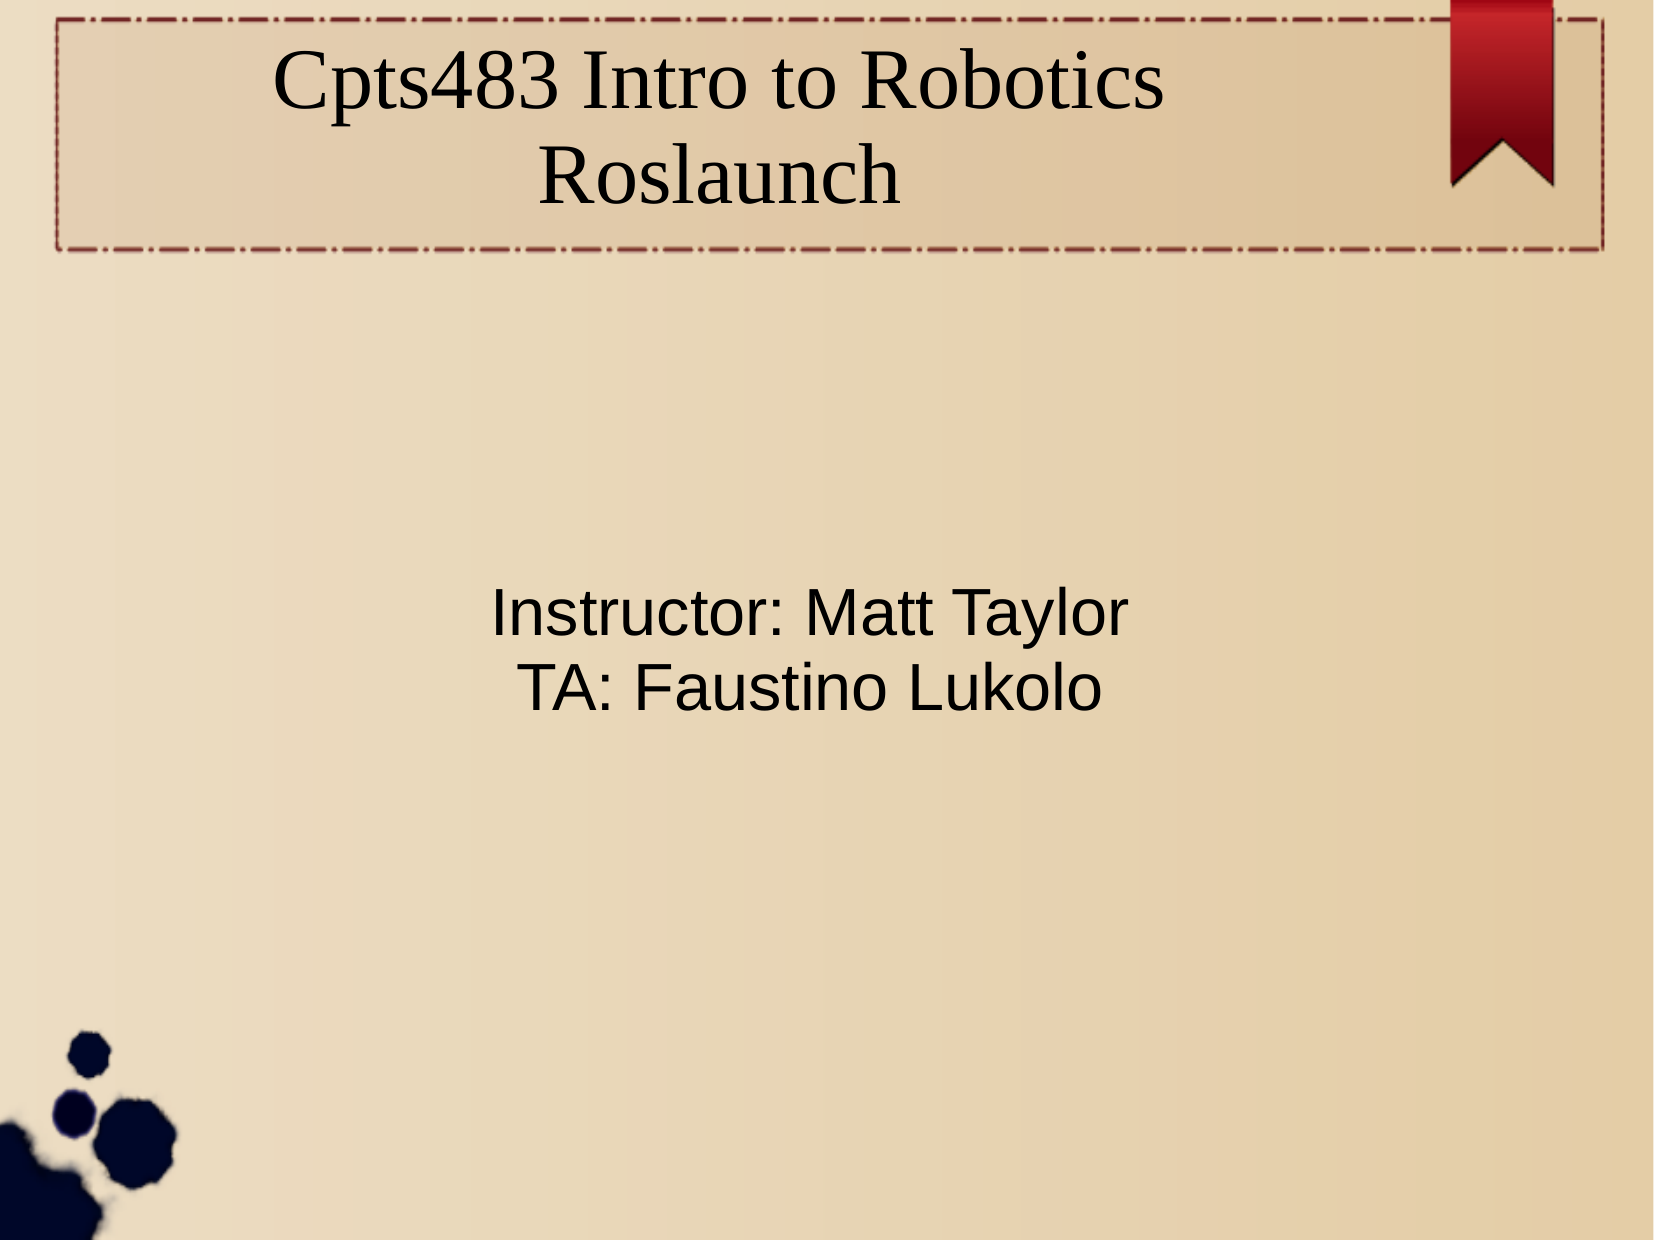

# Cpts483 Intro to Robotics Roslaunch
Instructor: Matt Taylor
TA: Faustino Lukolo